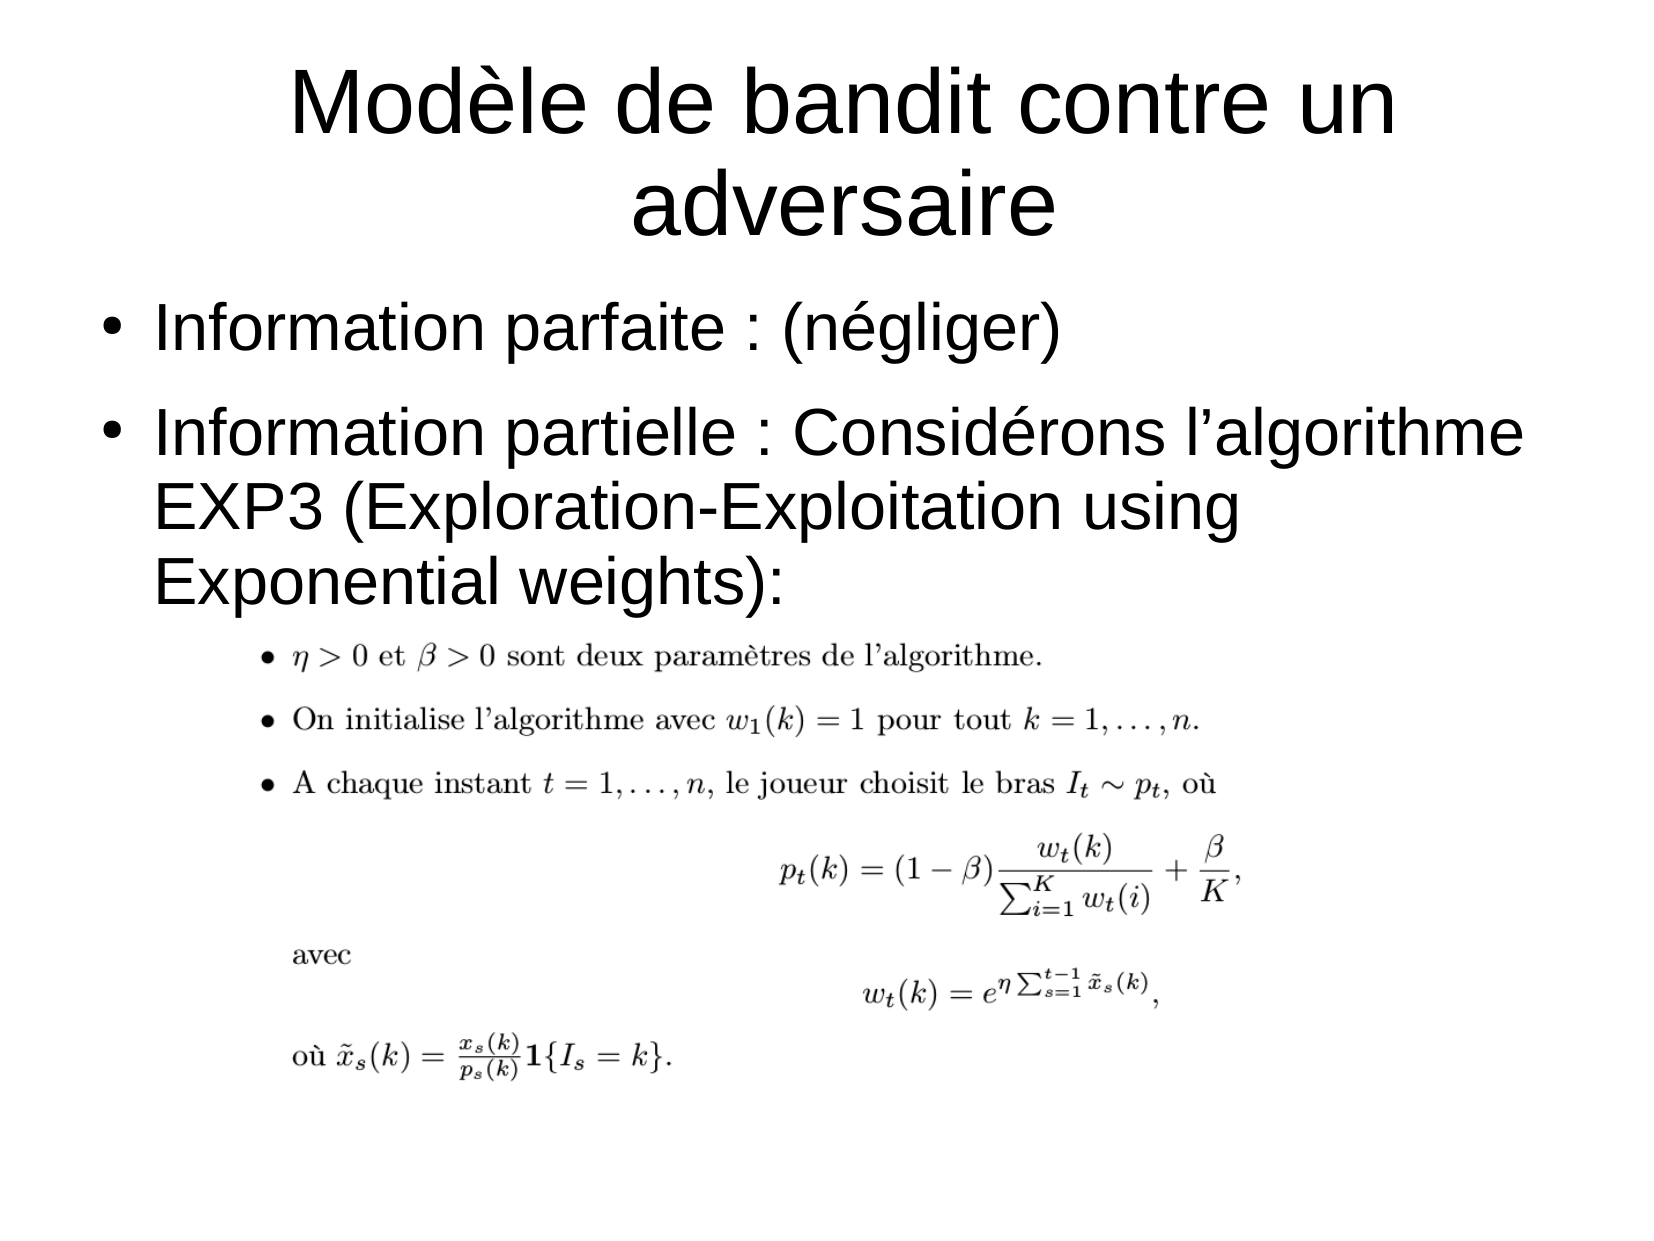

# Modèle de bandit contre un adversaire
Information parfaite : (négliger)
Information partielle : Considérons l’algorithme EXP3 (Exploration-Exploitation using Exponential weights):